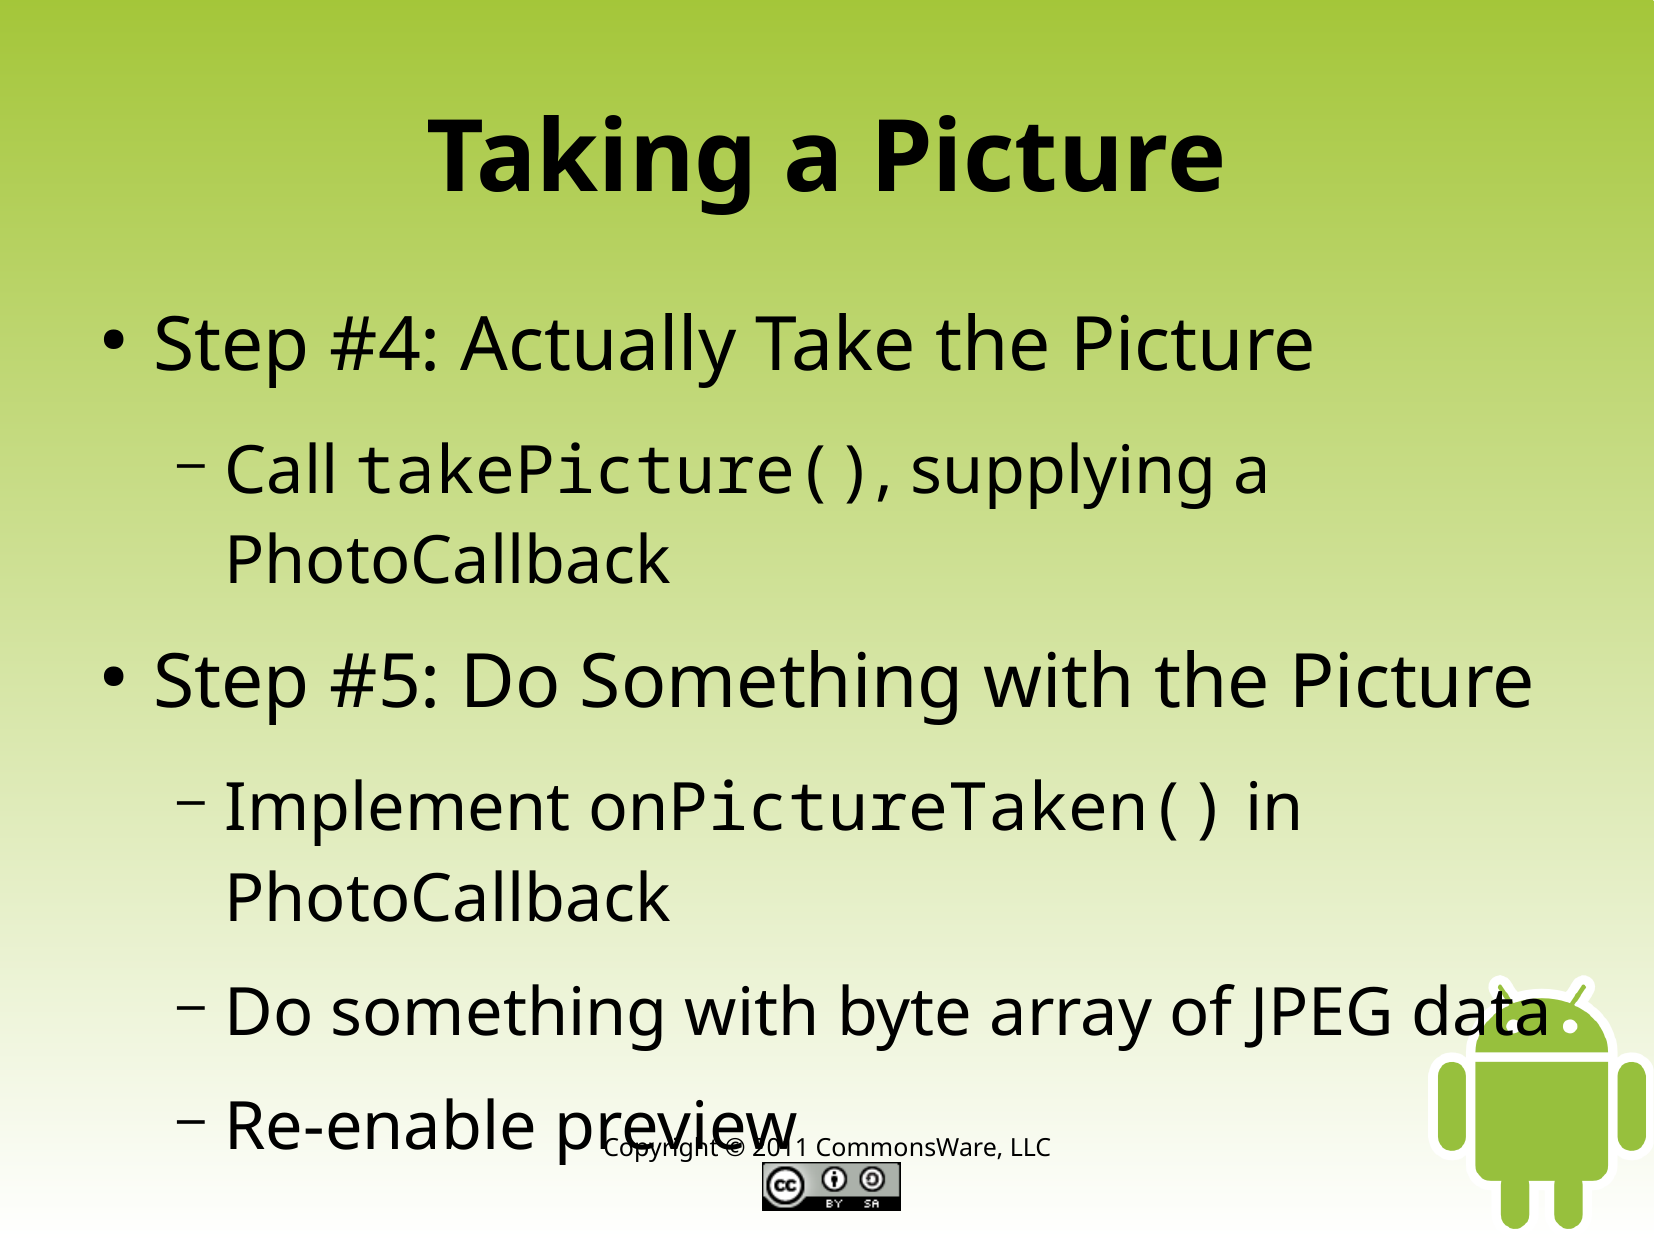

# Taking a Picture
Step #4: Actually Take the Picture
Call takePicture(), supplying a PhotoCallback
Step #5: Do Something with the Picture
Implement onPictureTaken() in PhotoCallback
Do something with byte array of JPEG data
Re-enable preview